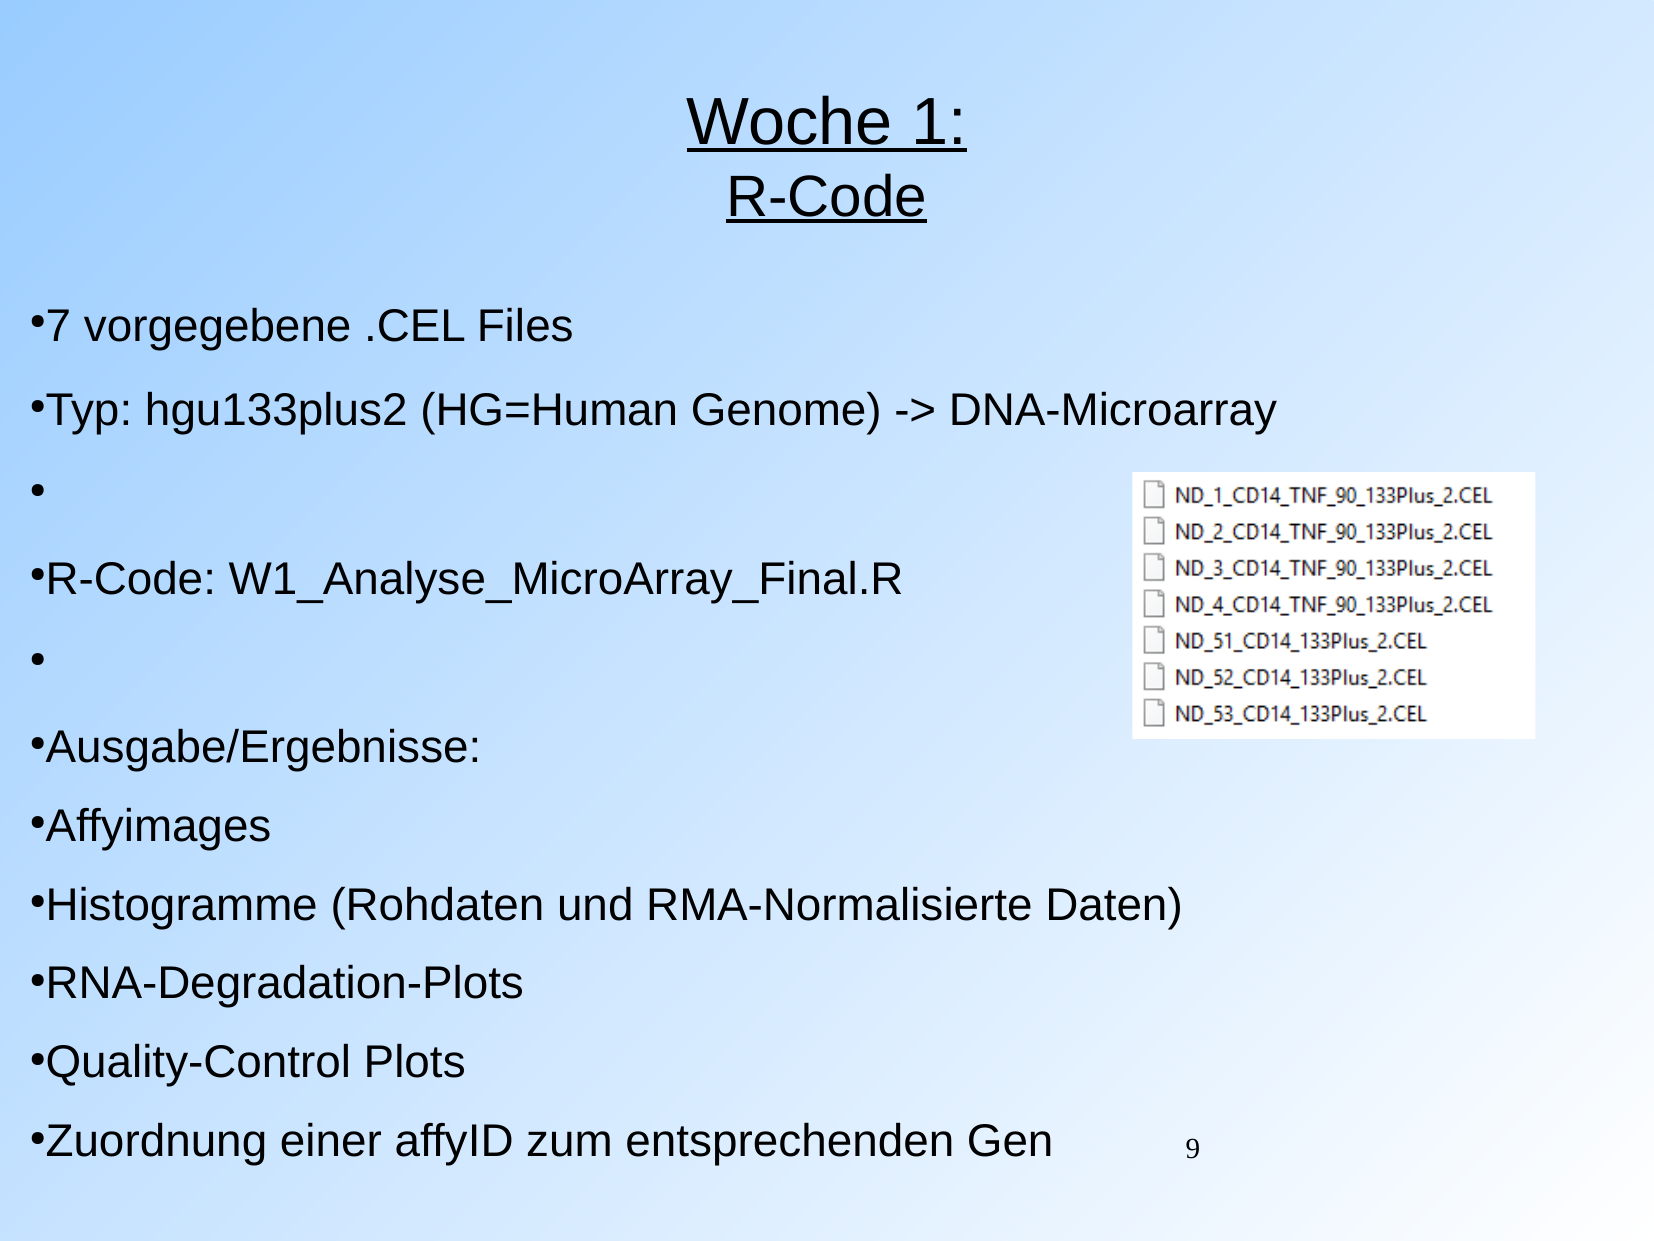

# Woche 1: R-Code
7 vorgegebene .CEL Files
Typ: hgu133plus2 (HG=Human Genome) -> DNA-Microarray
R-Code: W1_Analyse_MicroArray_Final.R
Ausgabe/Ergebnisse:
Affyimages
Histogramme (Rohdaten und RMA-Normalisierte Daten)
RNA-Degradation-Plots
Quality-Control Plots
Zuordnung einer affyID zum entsprechenden Gen